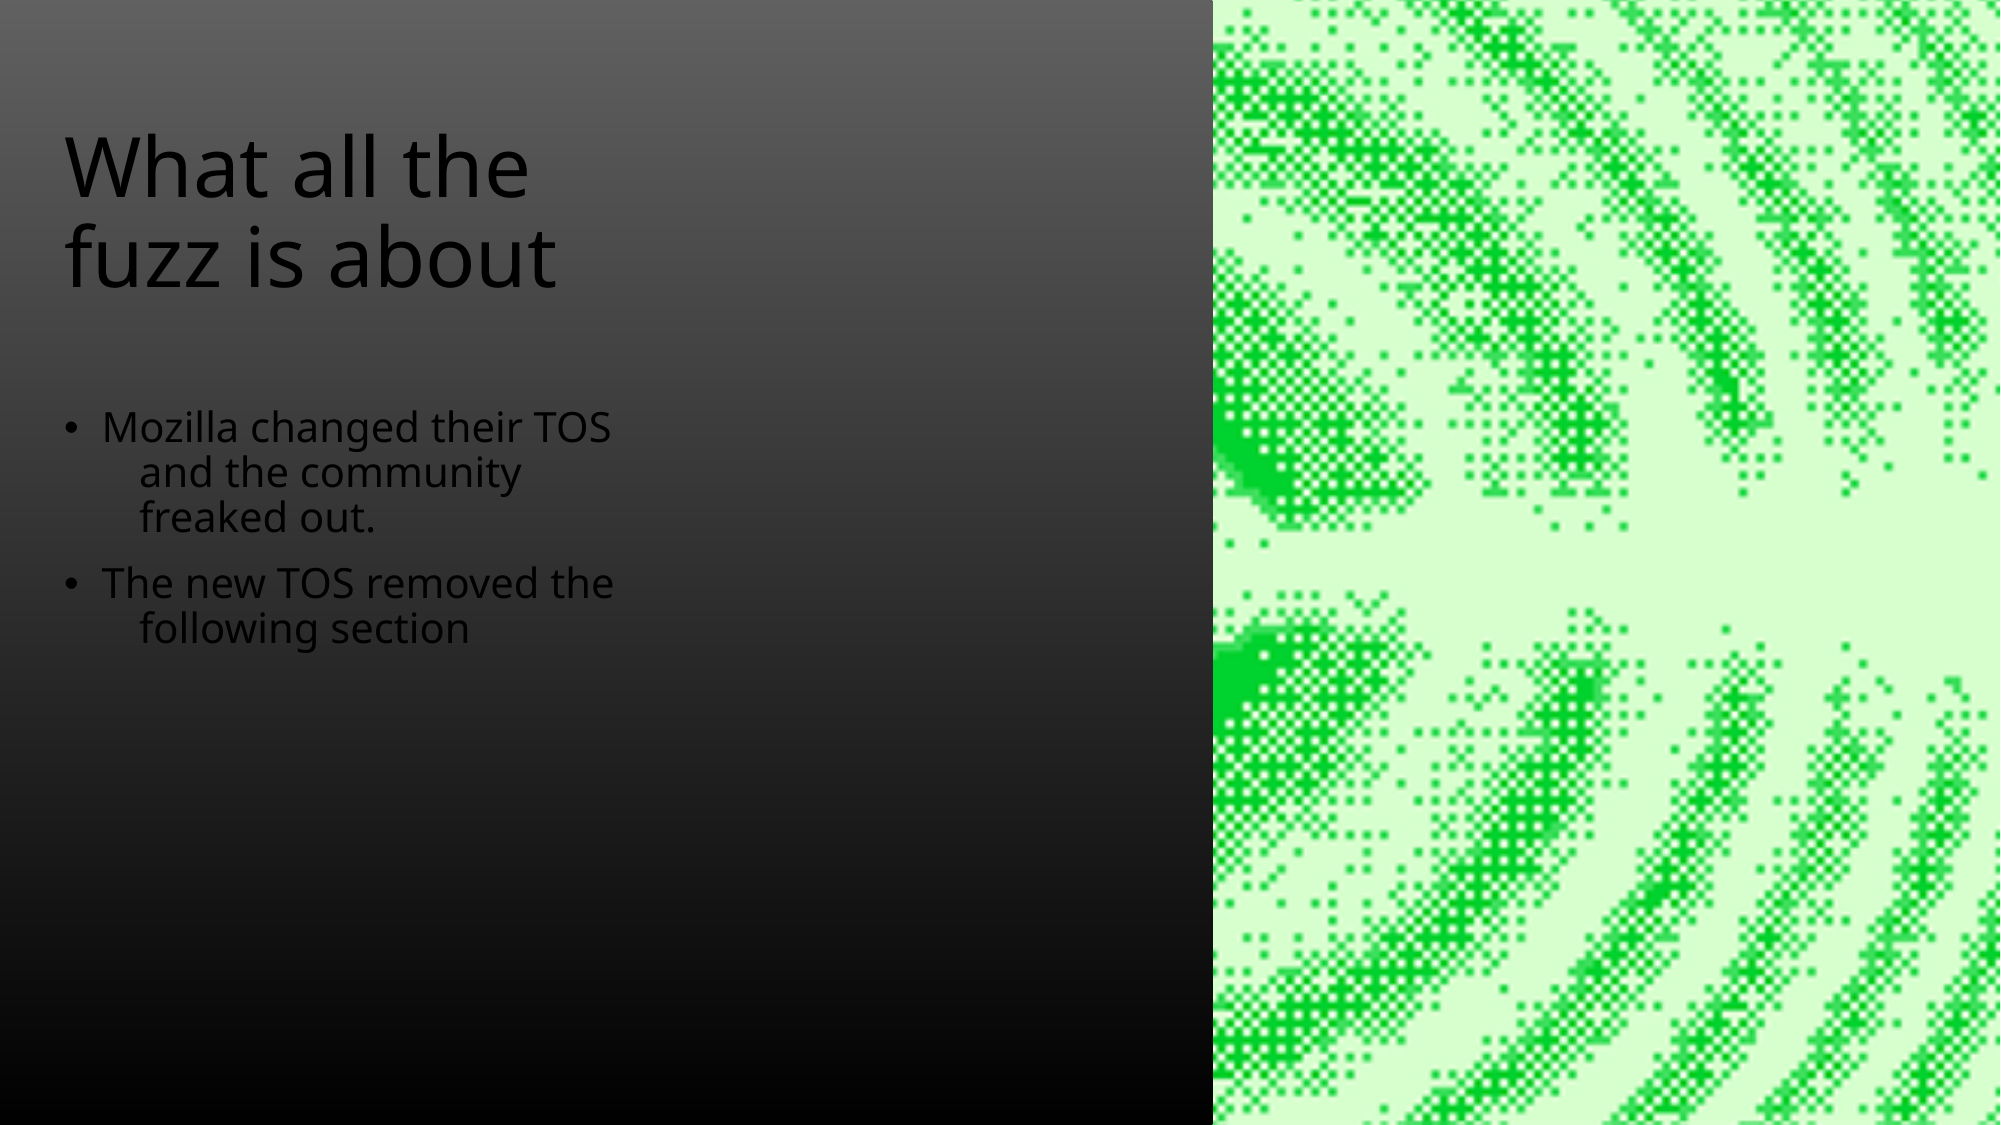

# What all the fuzz is about
Mozilla changed their TOS and the community freaked out.
The new TOS removed the following section